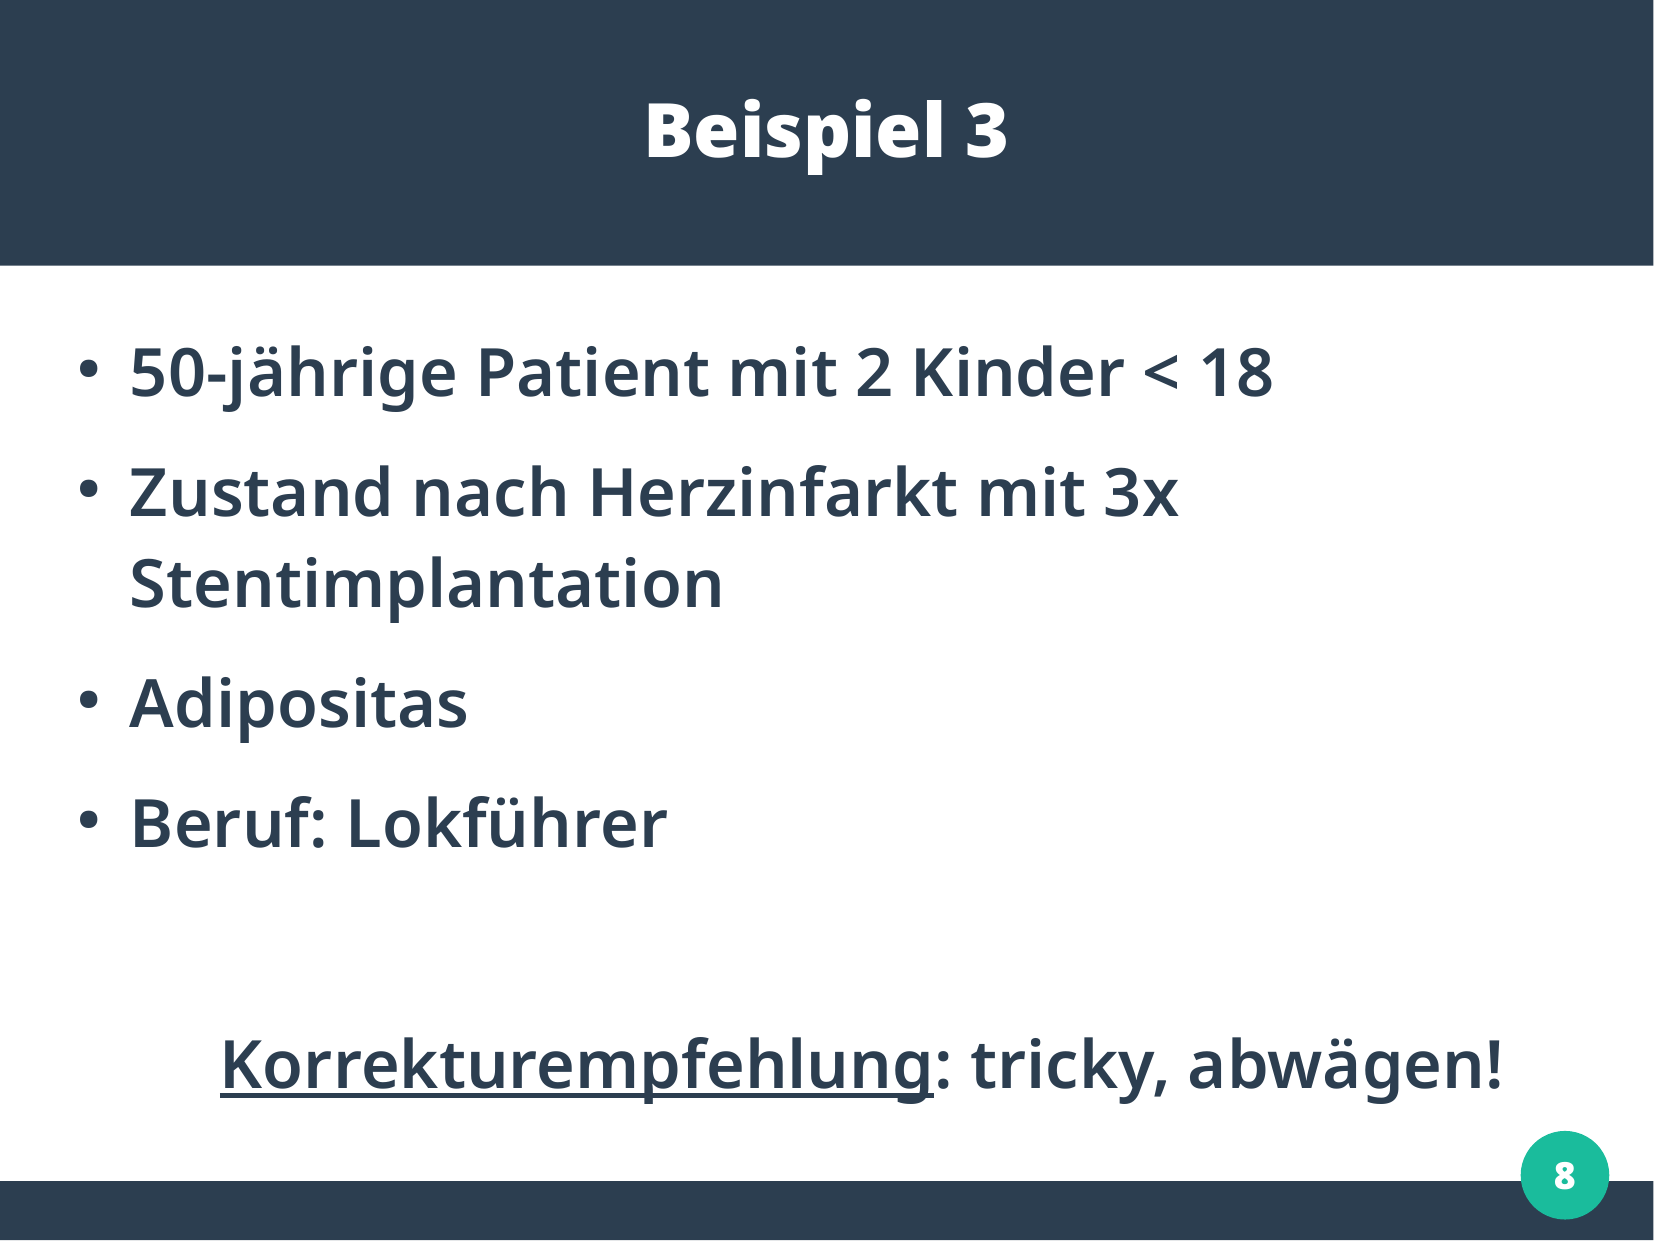

# Beispiel 3
50-jährige Patient mit 2 Kinder < 18
Zustand nach Herzinfarkt mit 3x Stentimplantation
Adipositas
Beruf: Lokführer
Korrekturempfehlung: tricky, abwägen!
8